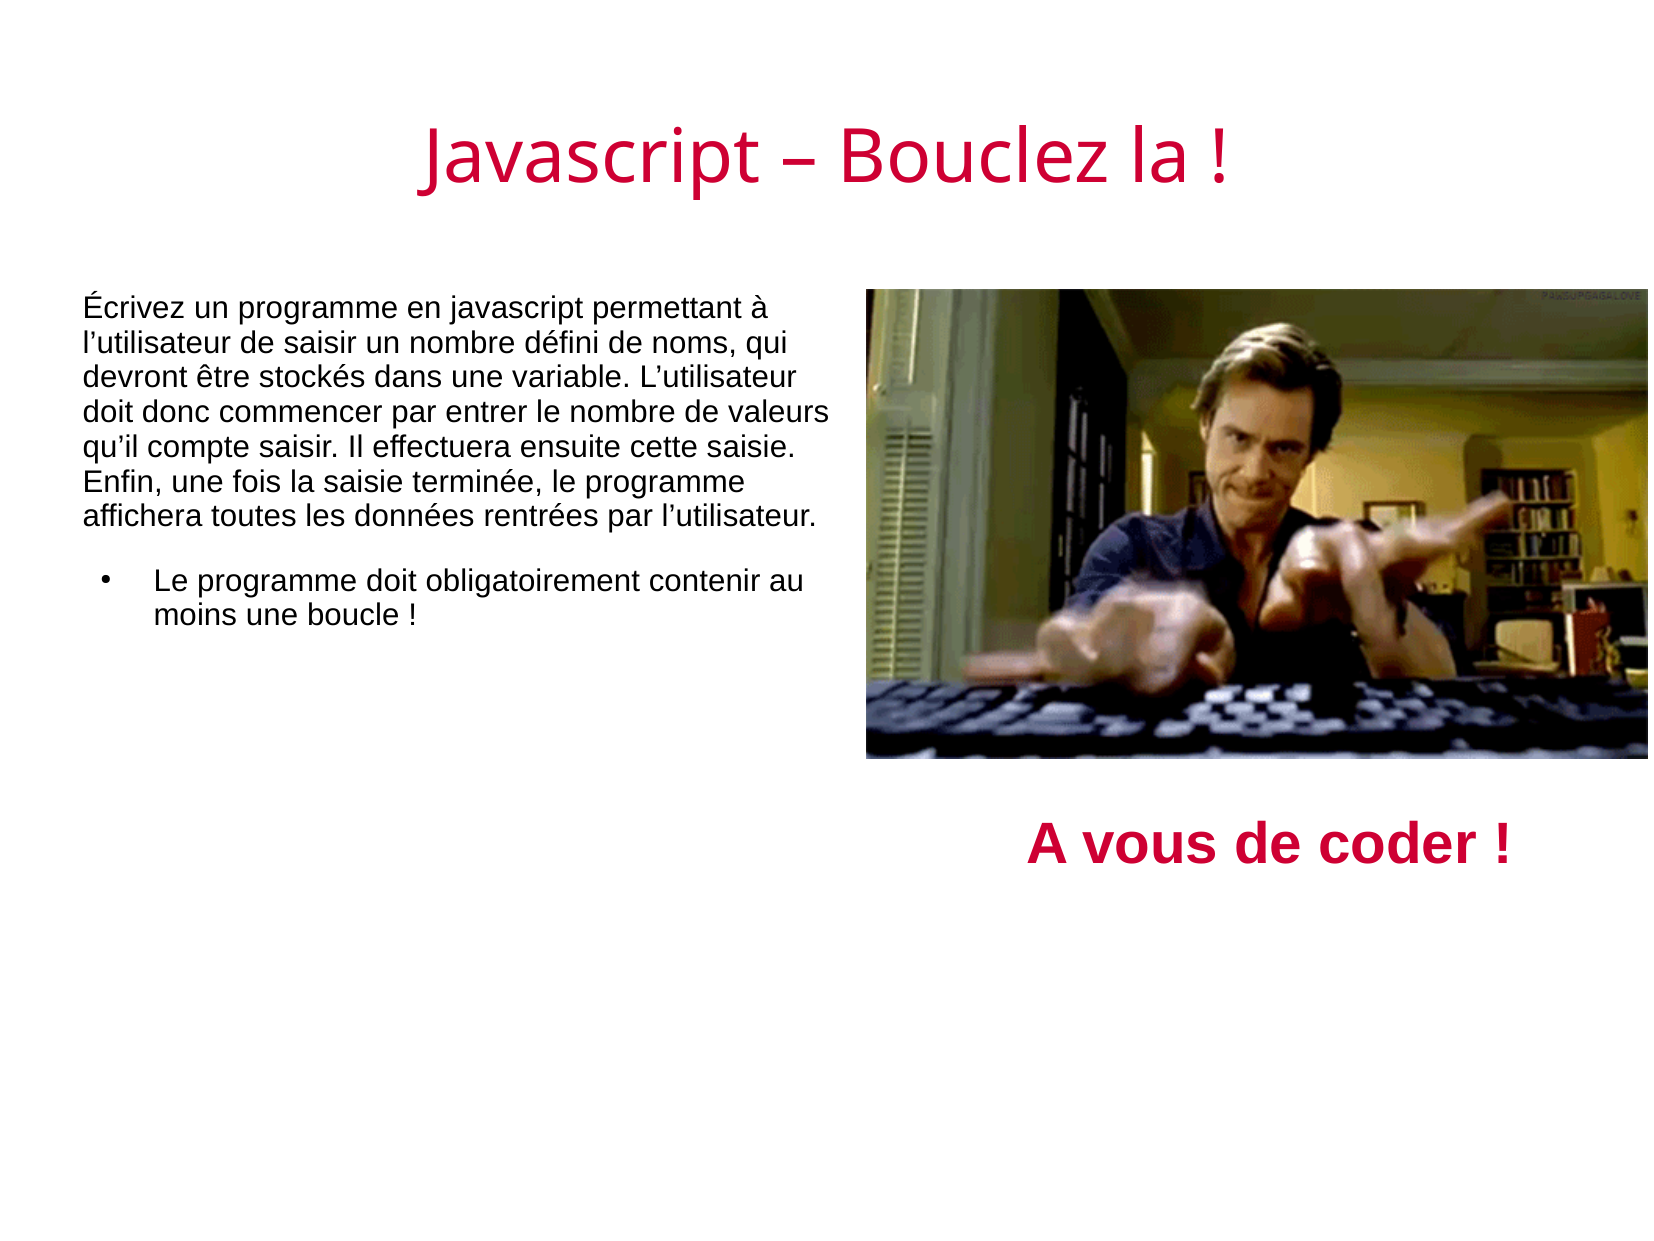

Javascript – Bouclez la !
# Écrivez un programme en javascript permettant à l’utilisateur de saisir un nombre défini de noms, qui devront être stockés dans une variable. L’utilisateur doit donc commencer par entrer le nombre de valeurs qu’il compte saisir. Il effectuera ensuite cette saisie. Enfin, une fois la saisie terminée, le programme affichera toutes les données rentrées par l’utilisateur.
Le programme doit obligatoirement contenir au moins une boucle !
A vous de coder !